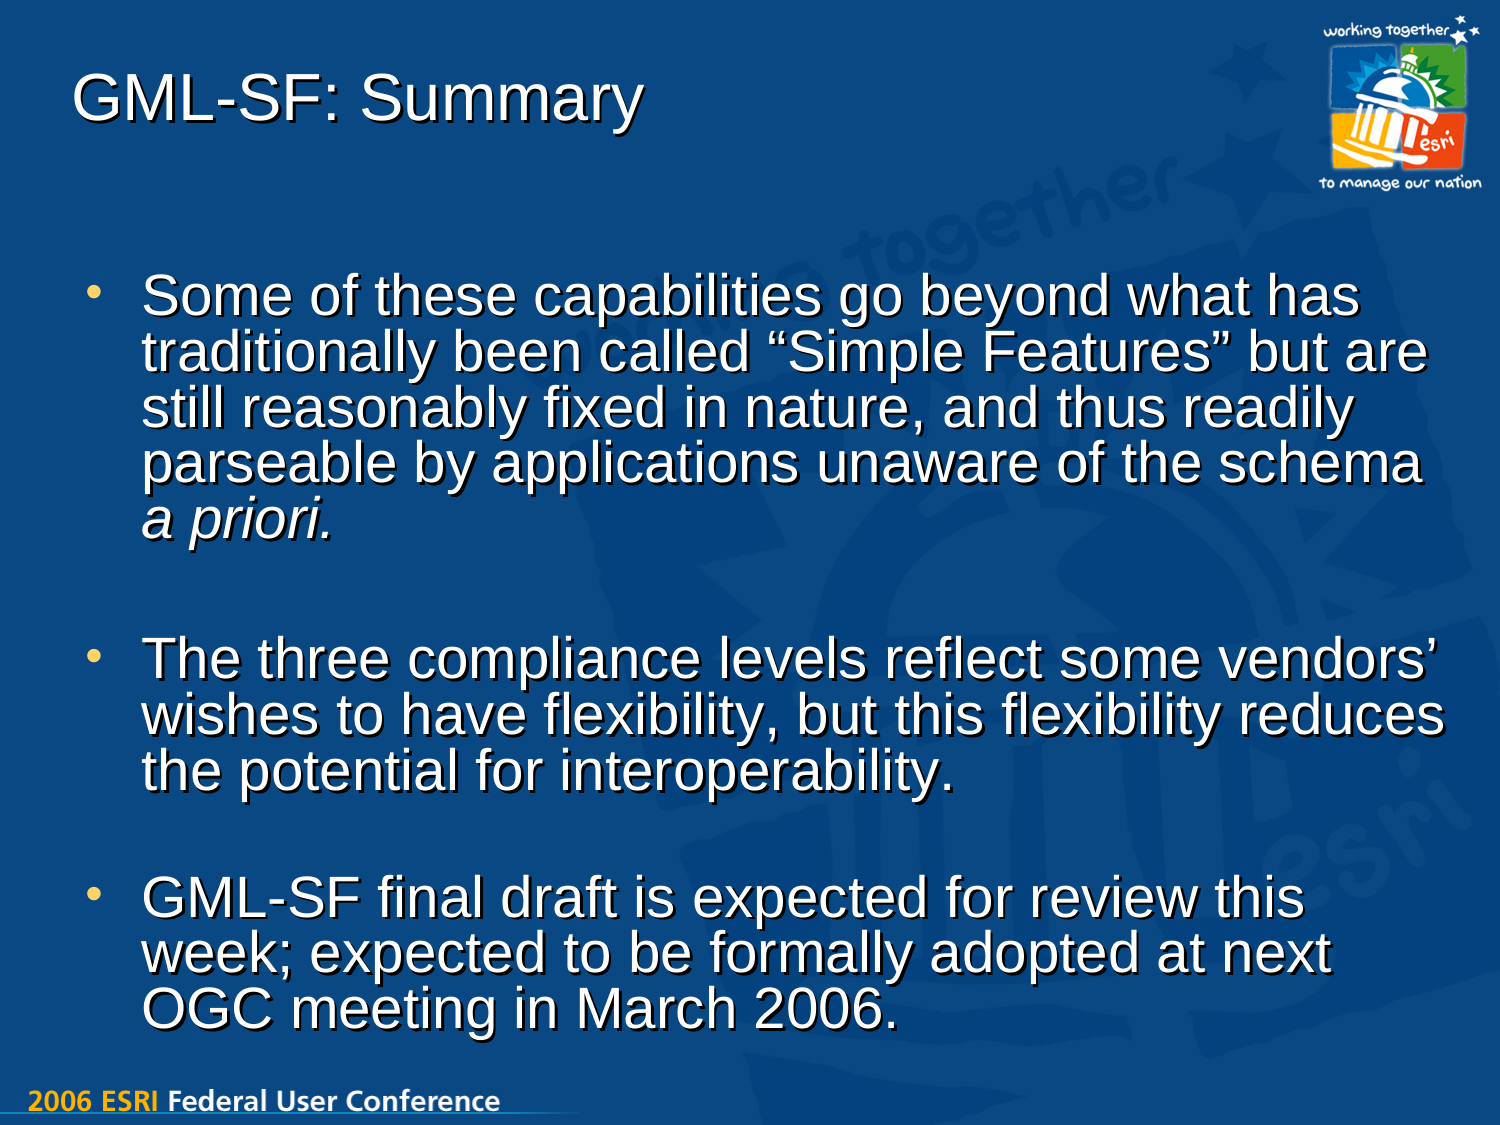

# GML-SF: Summary
Some of these capabilities go beyond what has traditionally been called “Simple Features” but are still reasonably fixed in nature, and thus readily parseable by applications unaware of the schema a priori.
The three compliance levels reflect some vendors’ wishes to have flexibility, but this flexibility reduces the potential for interoperability.
GML-SF final draft is expected for review this week; expected to be formally adopted at next OGC meeting in March 2006.